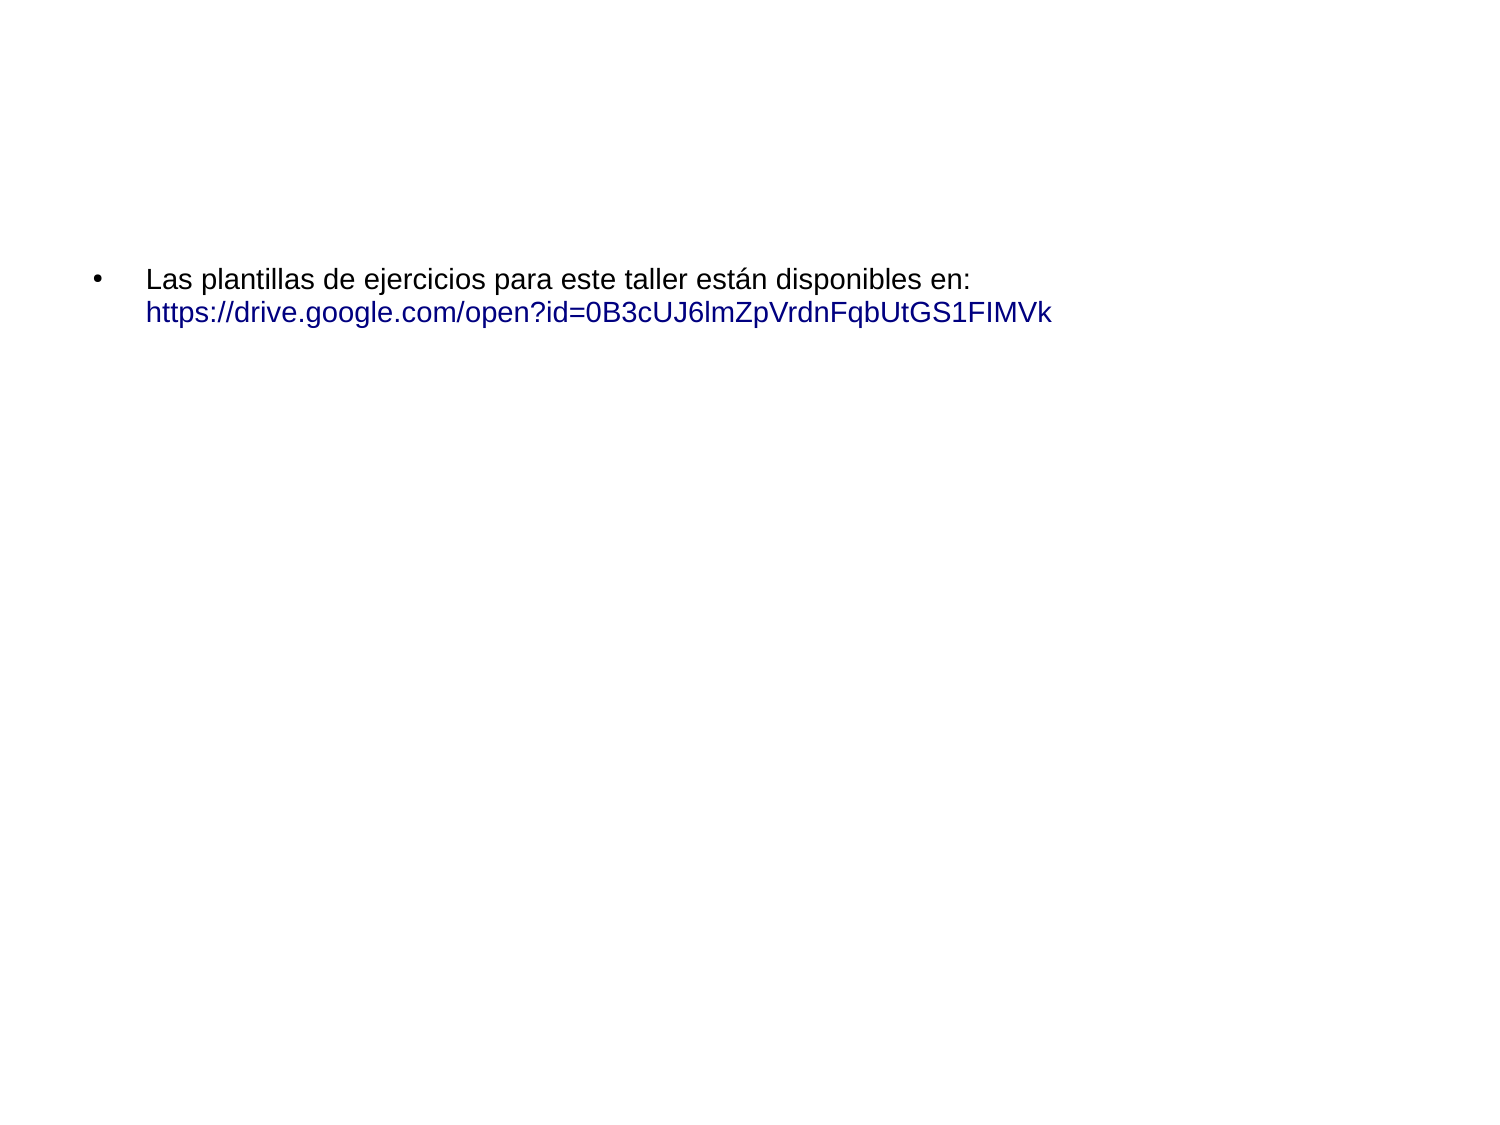

# Las plantillas de ejercicios para este taller están disponibles en: https://drive.google.com/open?id=0B3cUJ6lmZpVrdnFqbUtGS1FIMVk